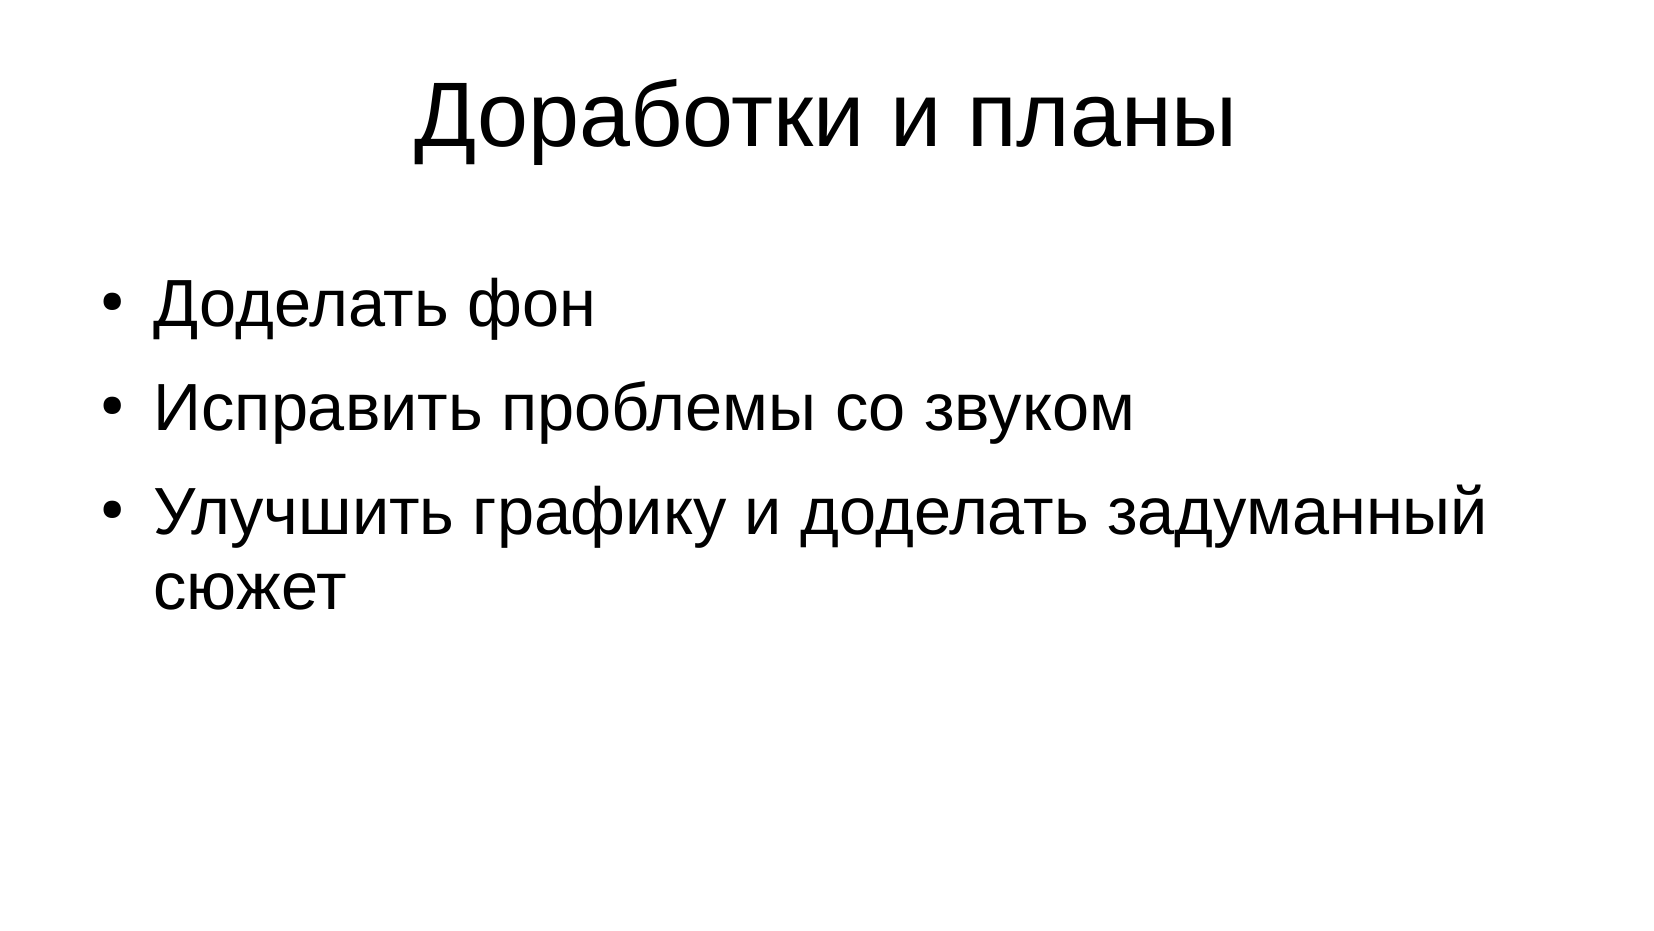

# Доработки и планы
Доделать фон
Исправить проблемы со звуком
Улучшить графику и доделать задуманный сюжет